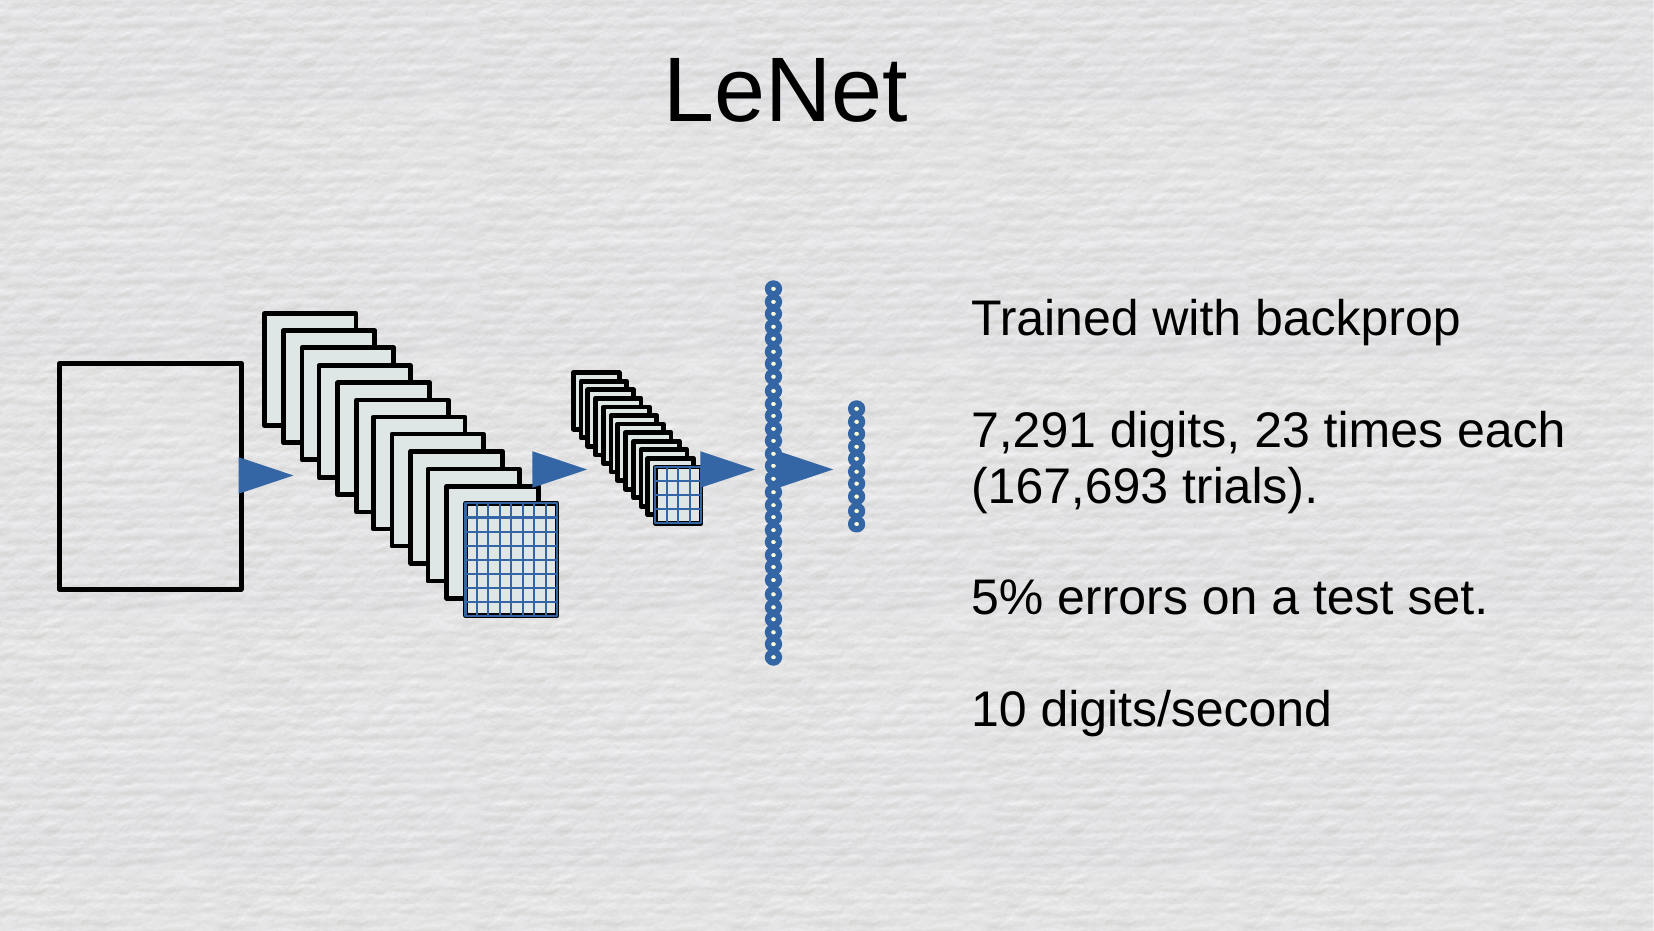

# LeNet
Trained with backprop
7,291 digits, 23 times each
(167,693 trials).
5% errors on a test set.
10 digits/second